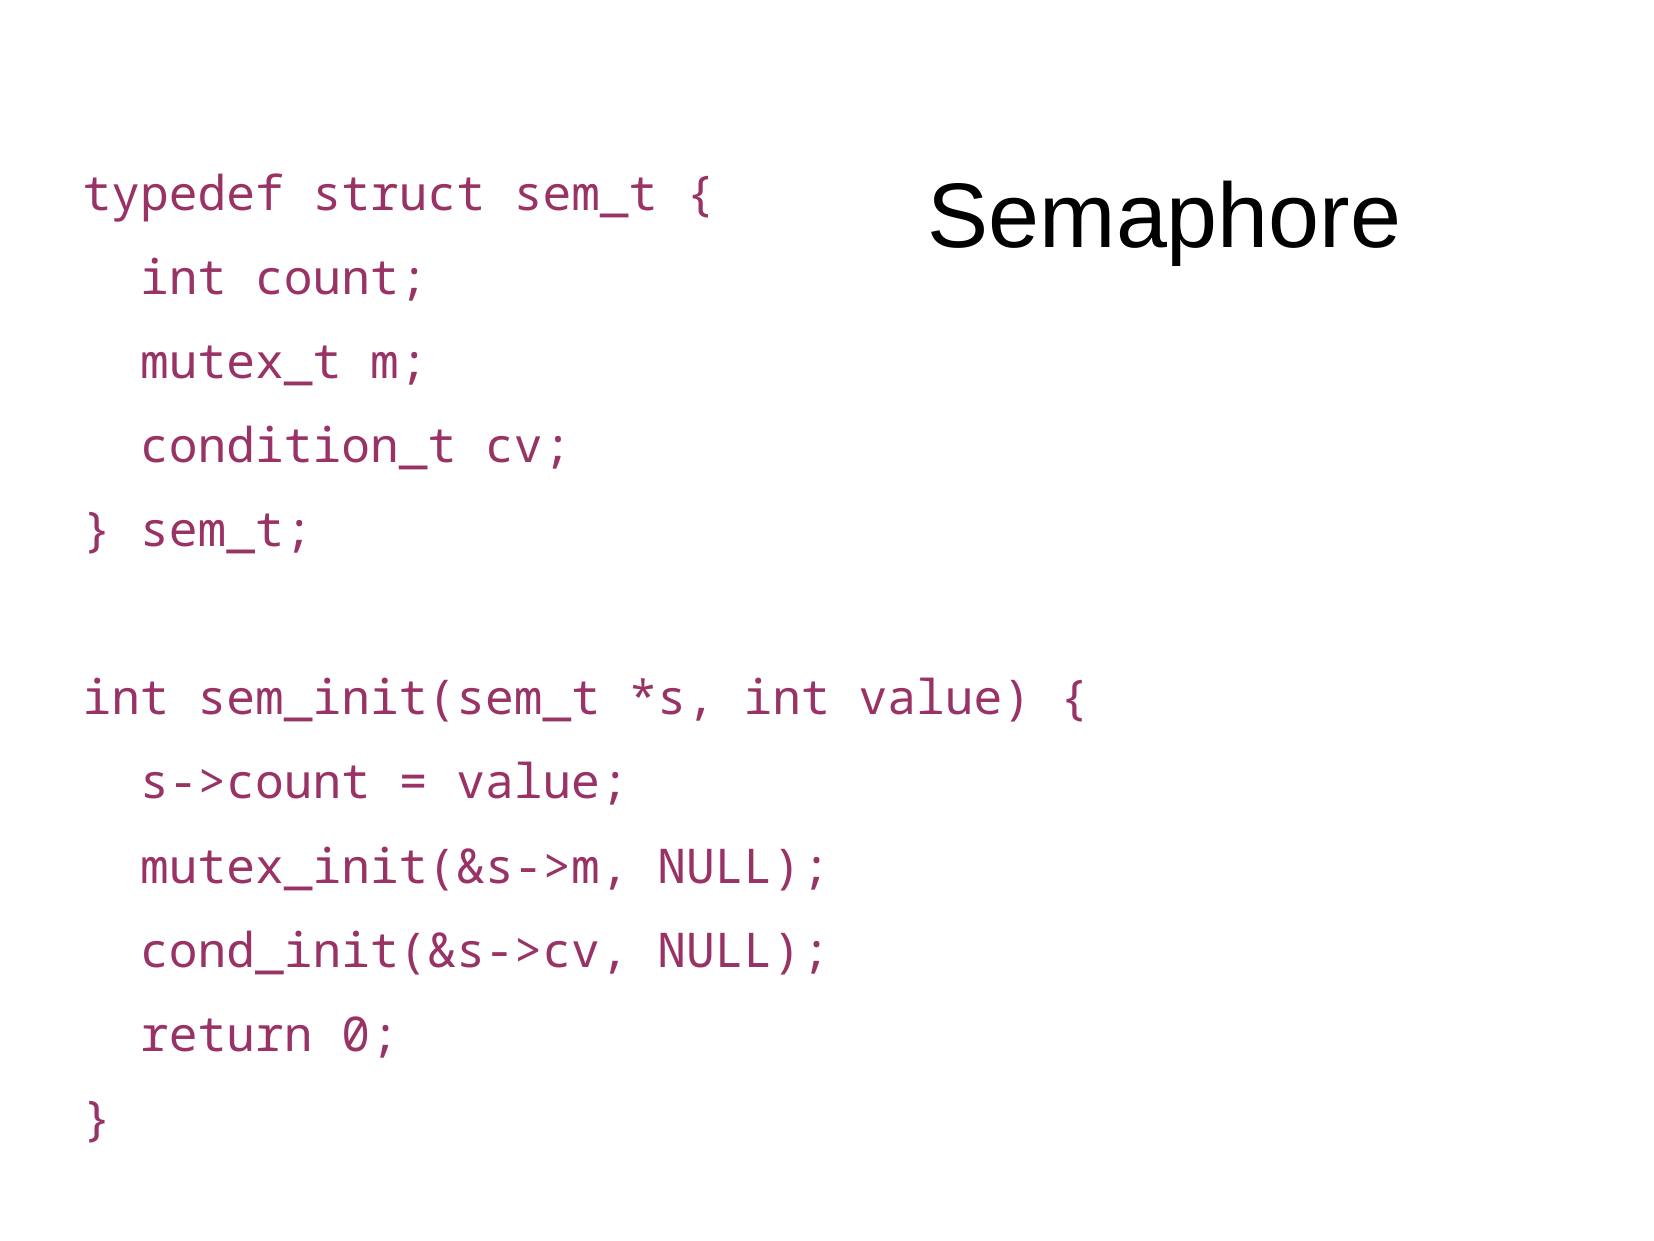

# typedef struct sem_t {
 int count;
 mutex_t m;
 condition_t cv;
} sem_t;
int sem_init(sem_t *s, int value) {
 s->count = value;
 mutex_init(&s->m, NULL);
 cond_init(&s->cv, NULL);
 return 0;
}
Semaphore